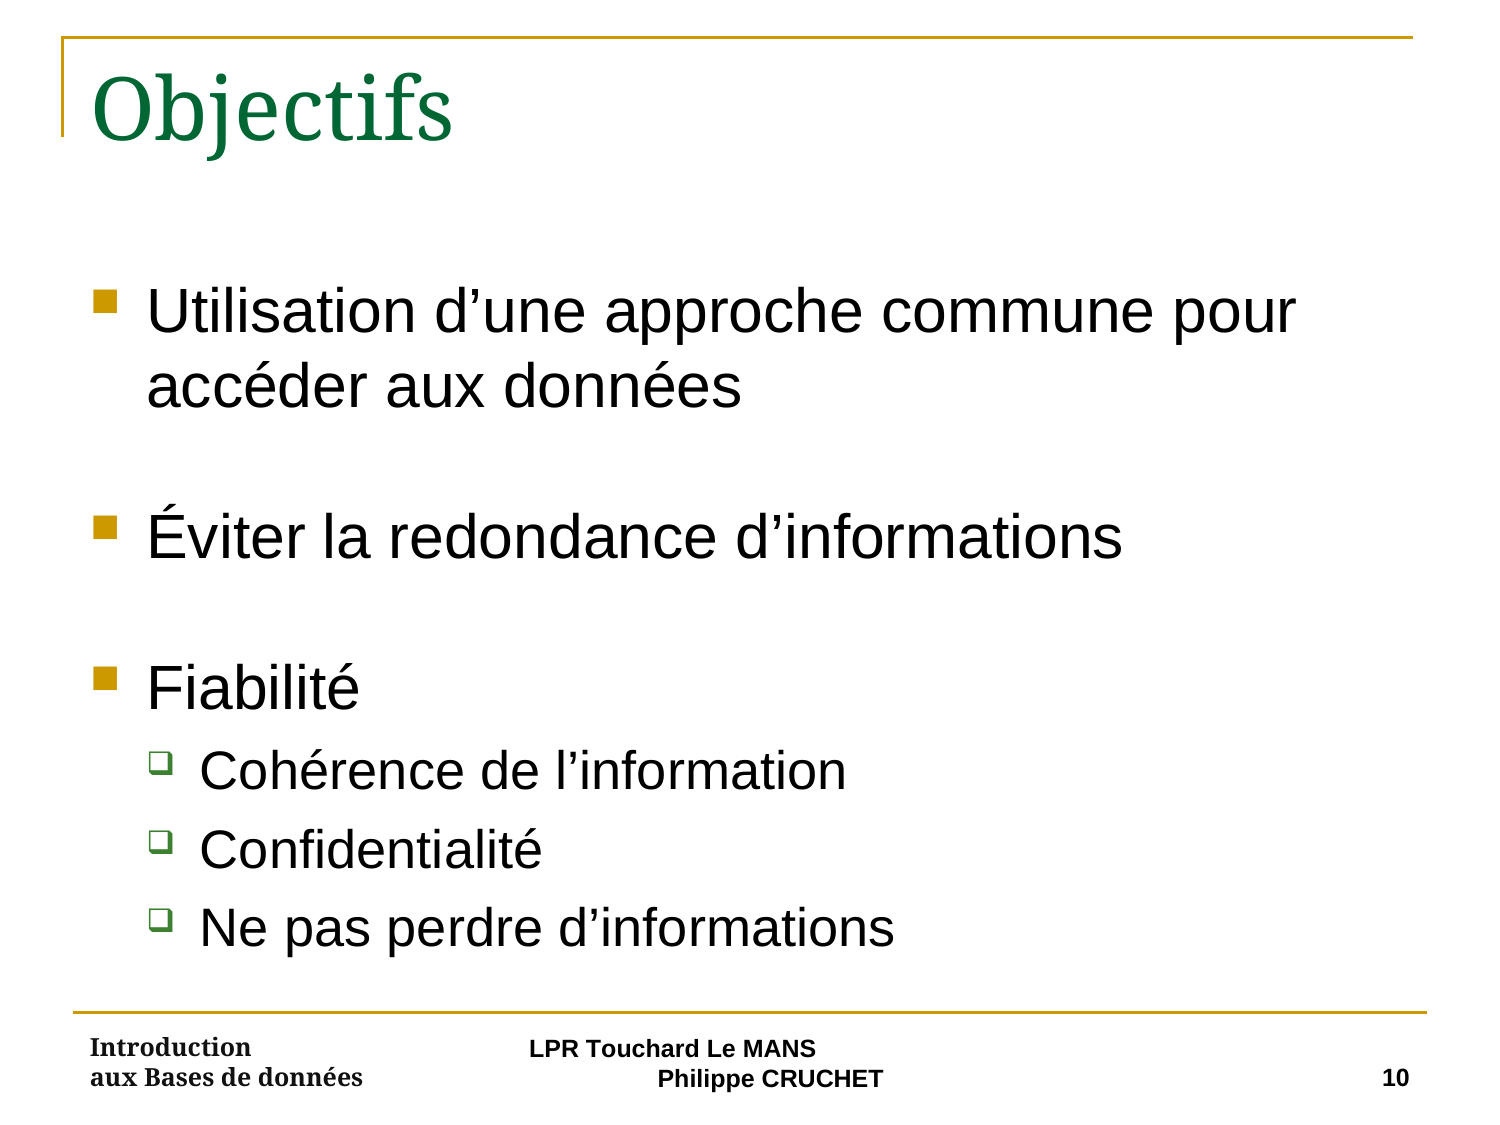

# Objectifs
Utilisation d’une approche commune pour accéder aux données
Éviter la redondance d’informations
Fiabilité
Cohérence de l’information
Confidentialité
Ne pas perdre d’informations
LPR Touchard Le MANS Philippe CRUCHET